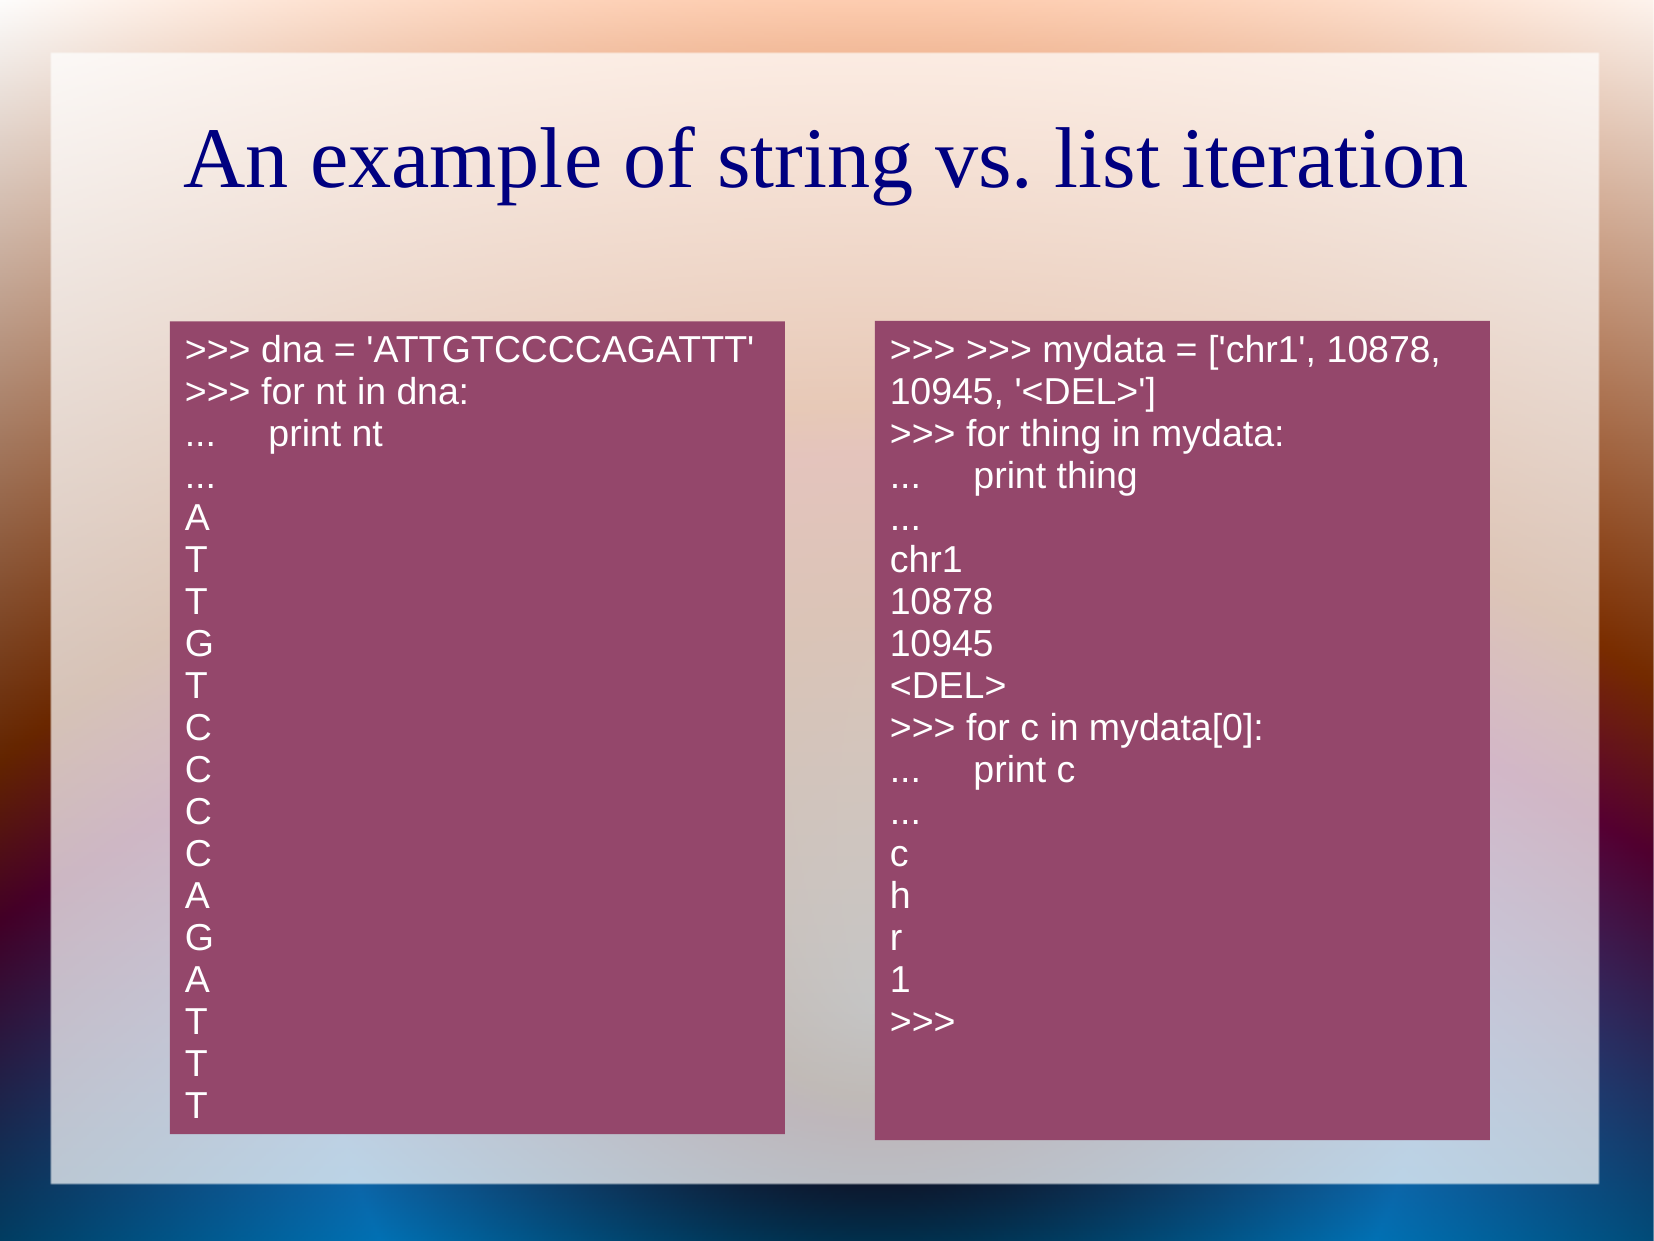

# An example of string vs. list iteration
>>> >>> mydata = ['chr1', 10878, 10945, '<DEL>']
>>> for thing in mydata:
... print thing
...
chr1
10878
10945
<DEL>
>>> for c in mydata[0]:
... print c
...
c
h
r
1
>>>
>>> dna = 'ATTGTCCCCAGATTT'
>>> for nt in dna:
... print nt
...
A
T
T
G
T
C
C
C
C
A
G
A
T
T
T